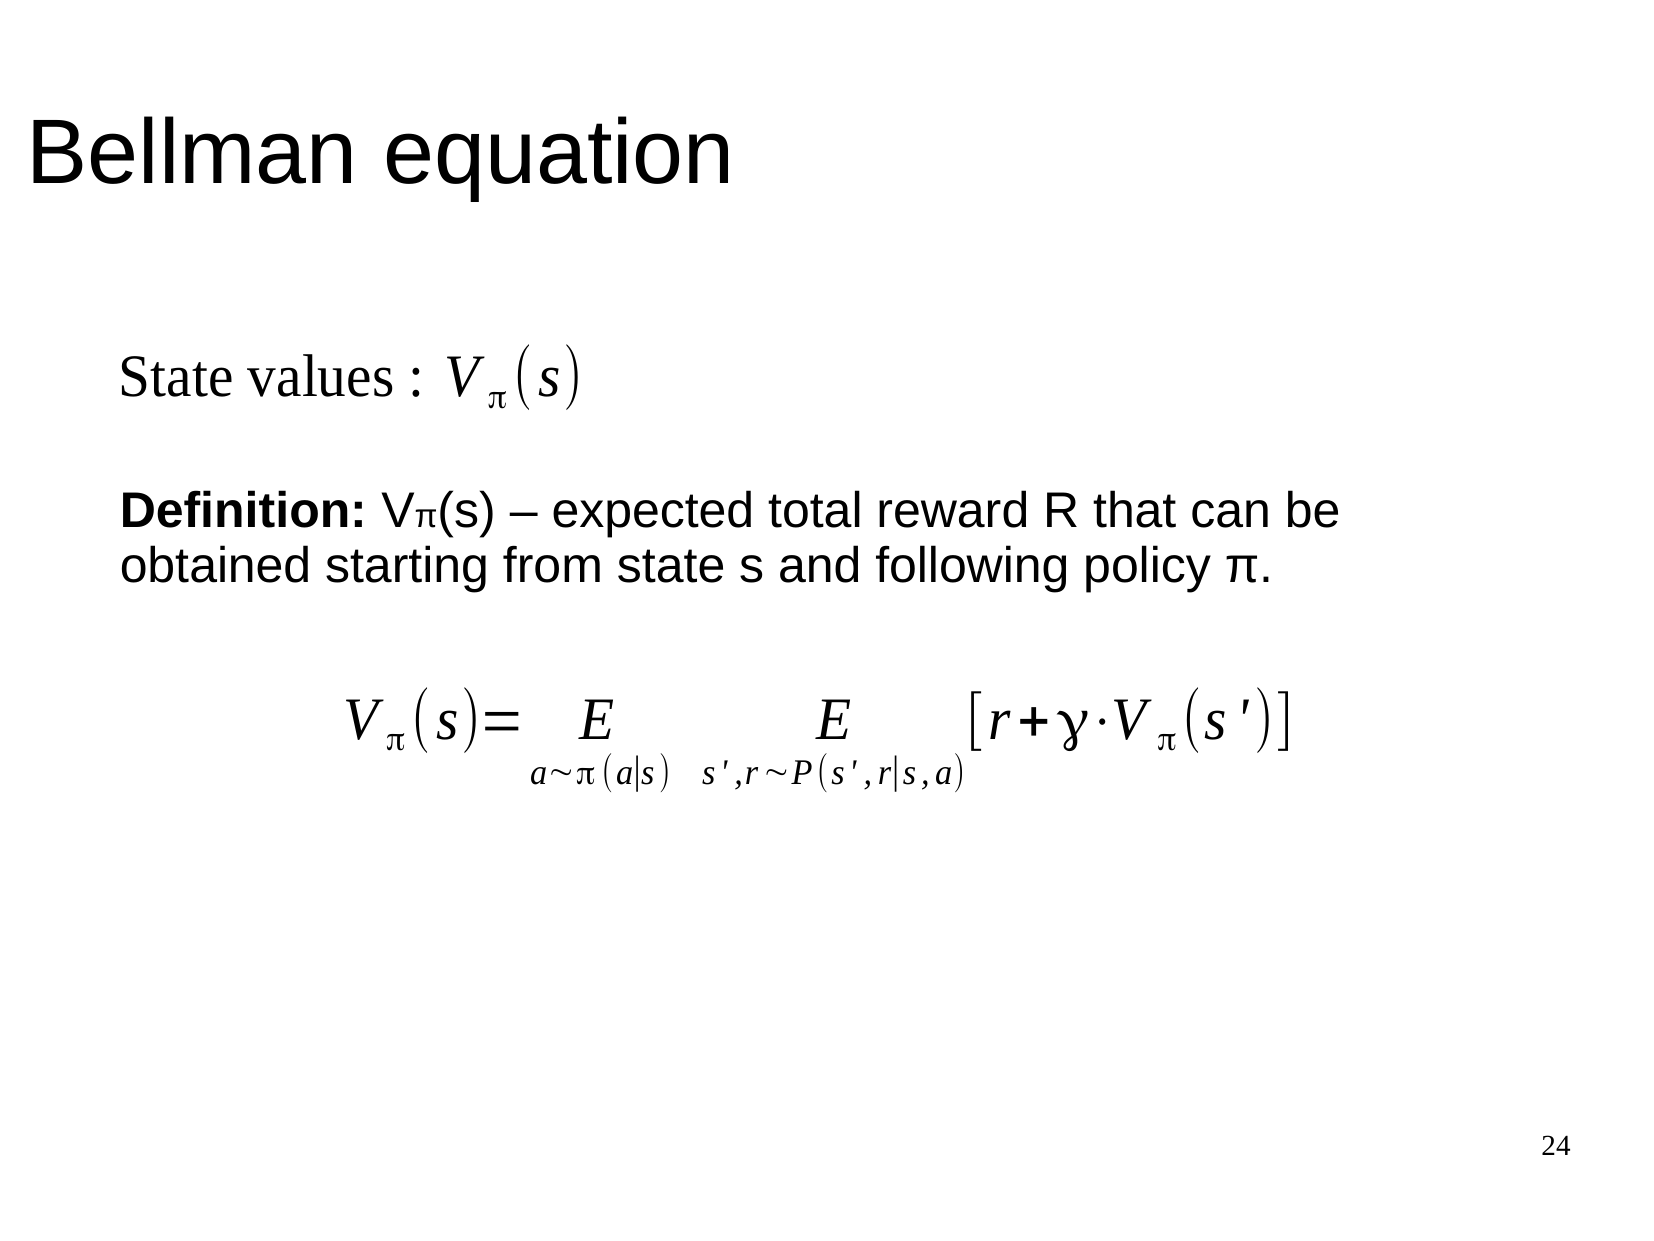

Bellman equation
Definition: Vπ(s) – expected total reward R that can be obtained starting from state s and following policy π.
24